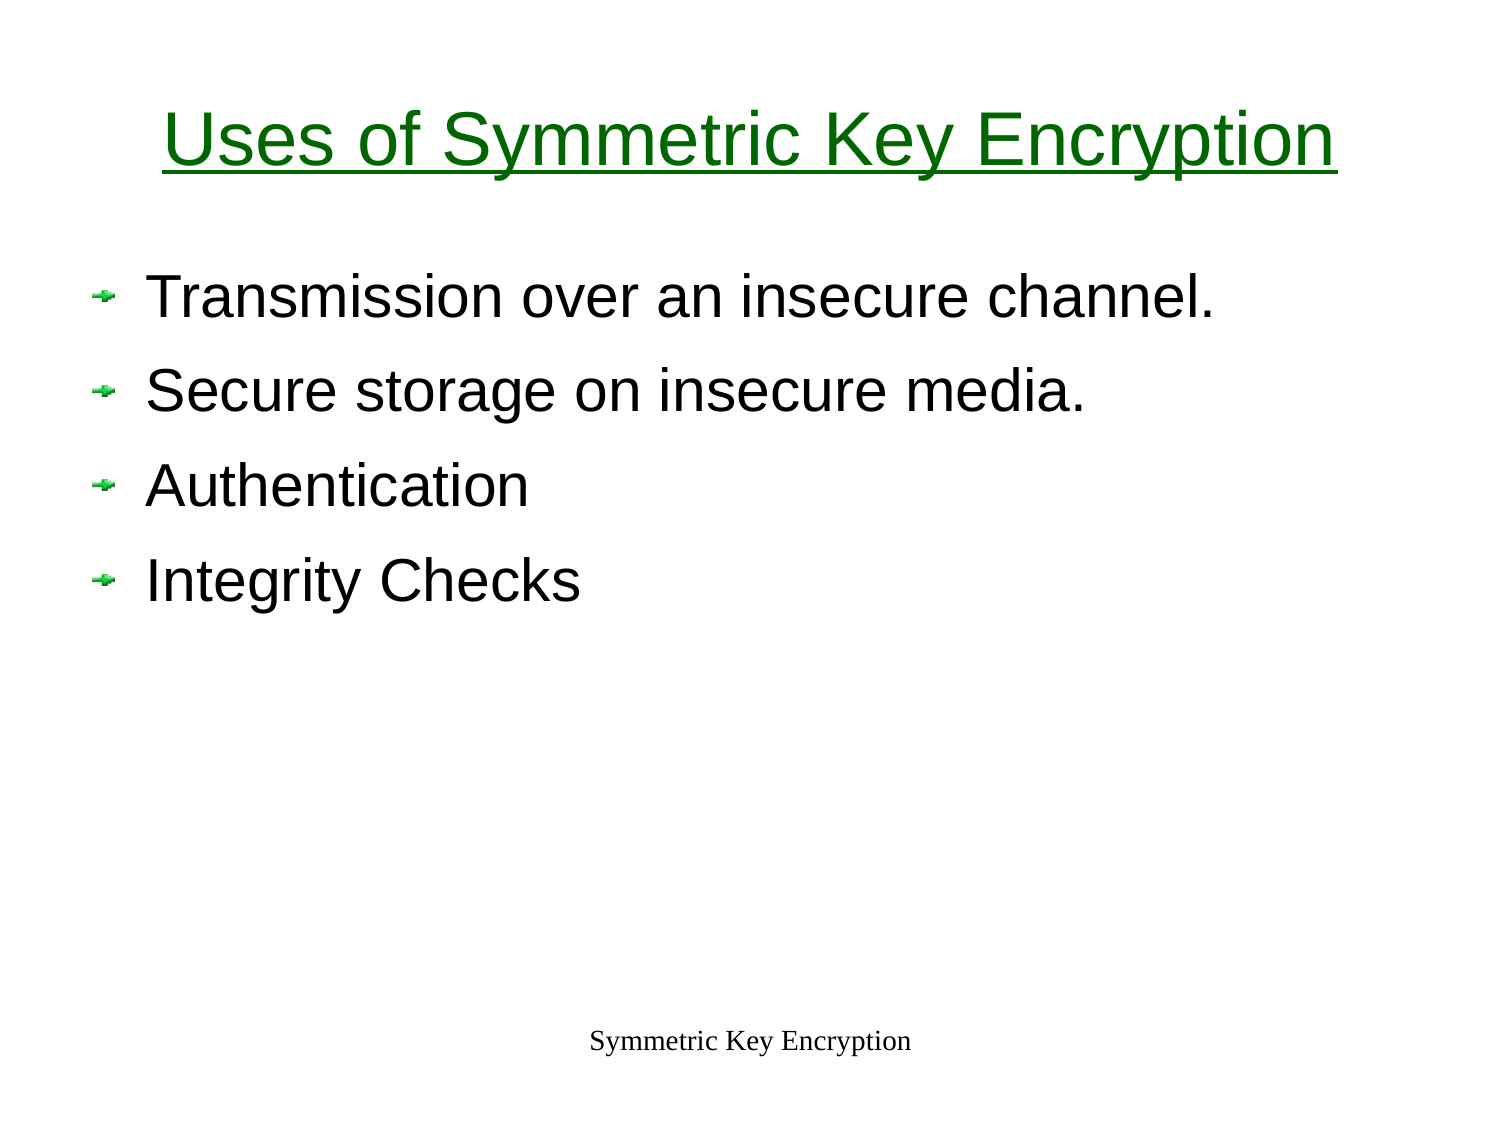

# Uses of Symmetric Key Encryption
Transmission over an insecure channel.
Secure storage on insecure media.
Authentication
Integrity Checks
Symmetric Key Encryption